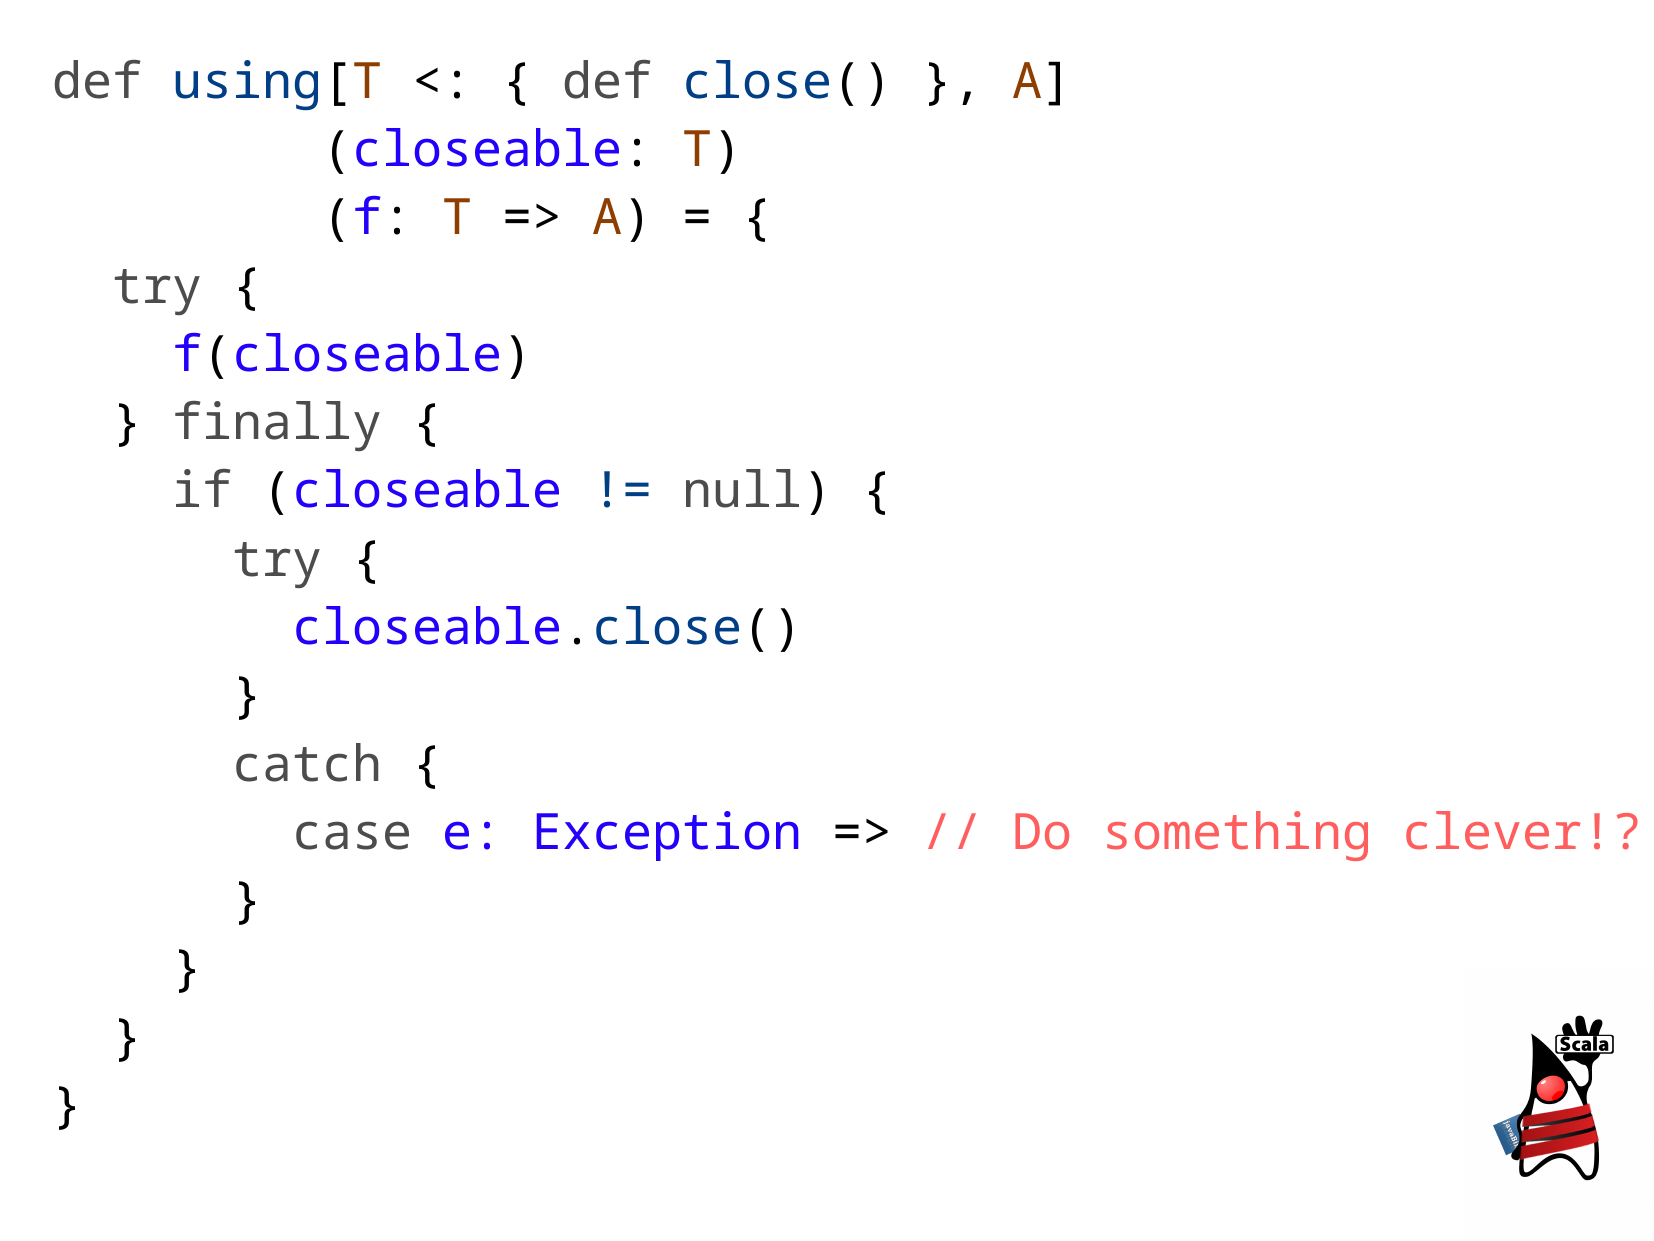

def using[T <: { def close() }, A]
 (closeable: T)
 (f: T => A) = {
 try {
 f(closeable)
 } finally {
 if (closeable != null) {
 try {
 closeable.close()
 }
 catch {
 case e: Exception => // Do something clever!?
 }
 }
 }
}